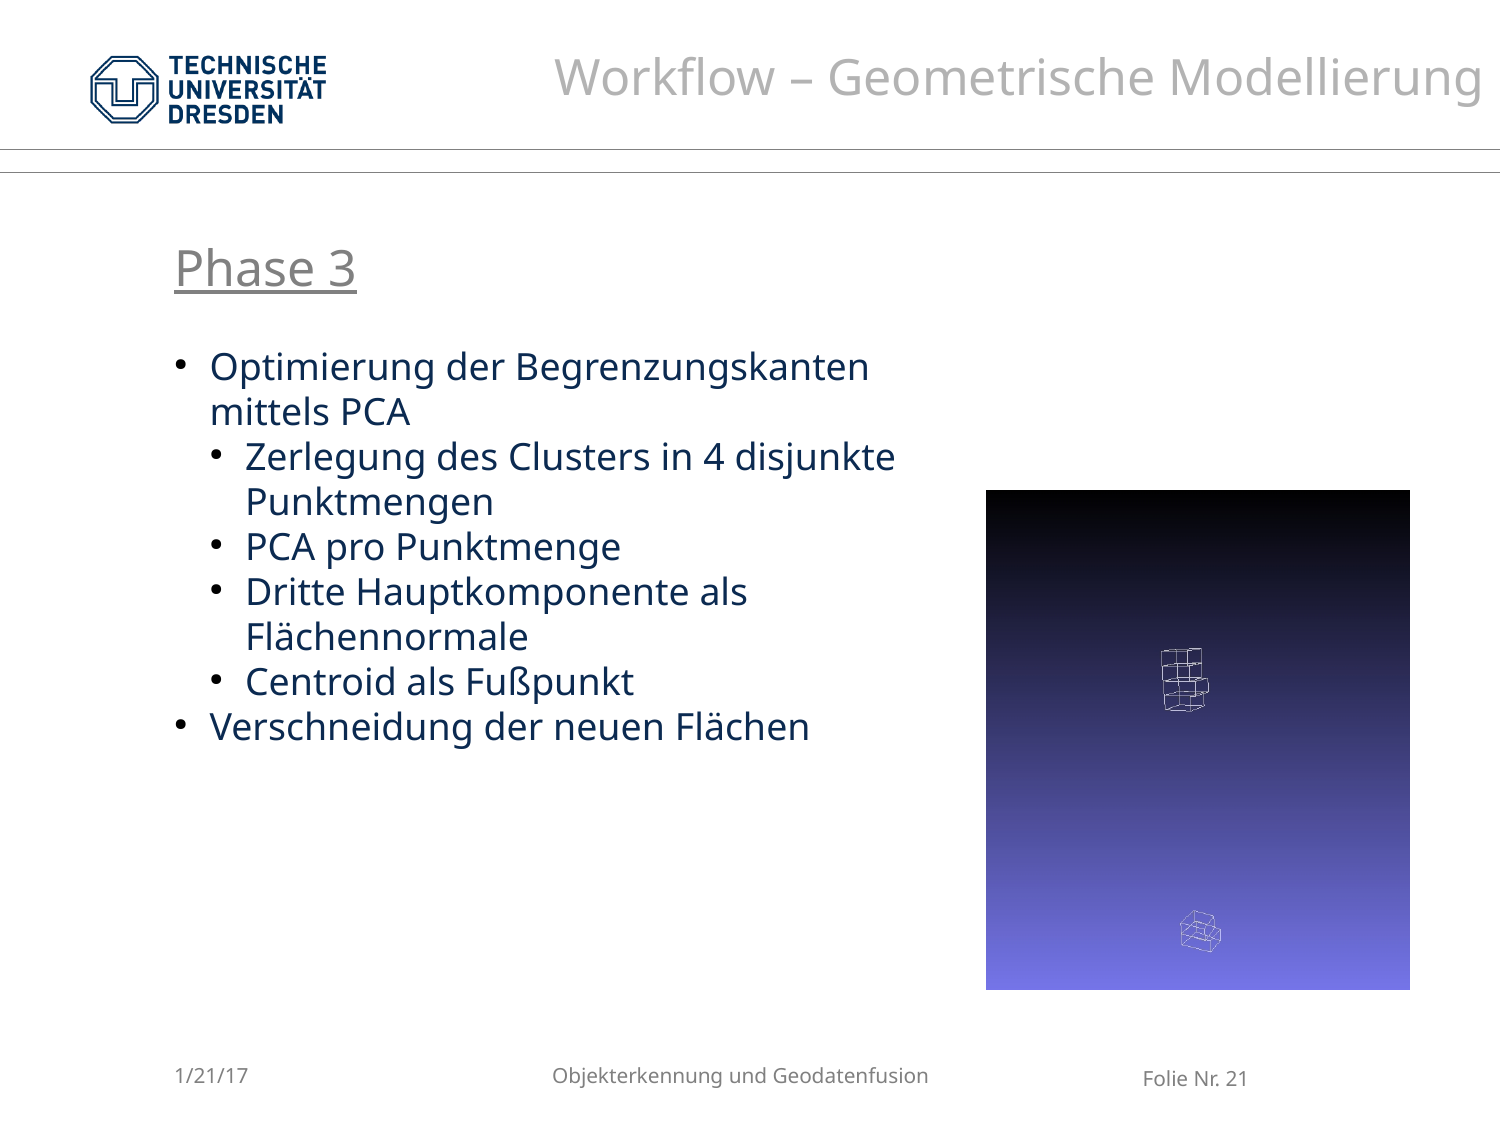

Workflow – Geometrische Modellierung
Phase 3
Optimierung der Begrenzungskanten mittels PCA
Zerlegung des Clusters in 4 disjunkte Punktmengen
PCA pro Punktmenge
Dritte Hauptkomponente als Flächennormale
Centroid als Fußpunkt
Verschneidung der neuen Flächen
1/21/17